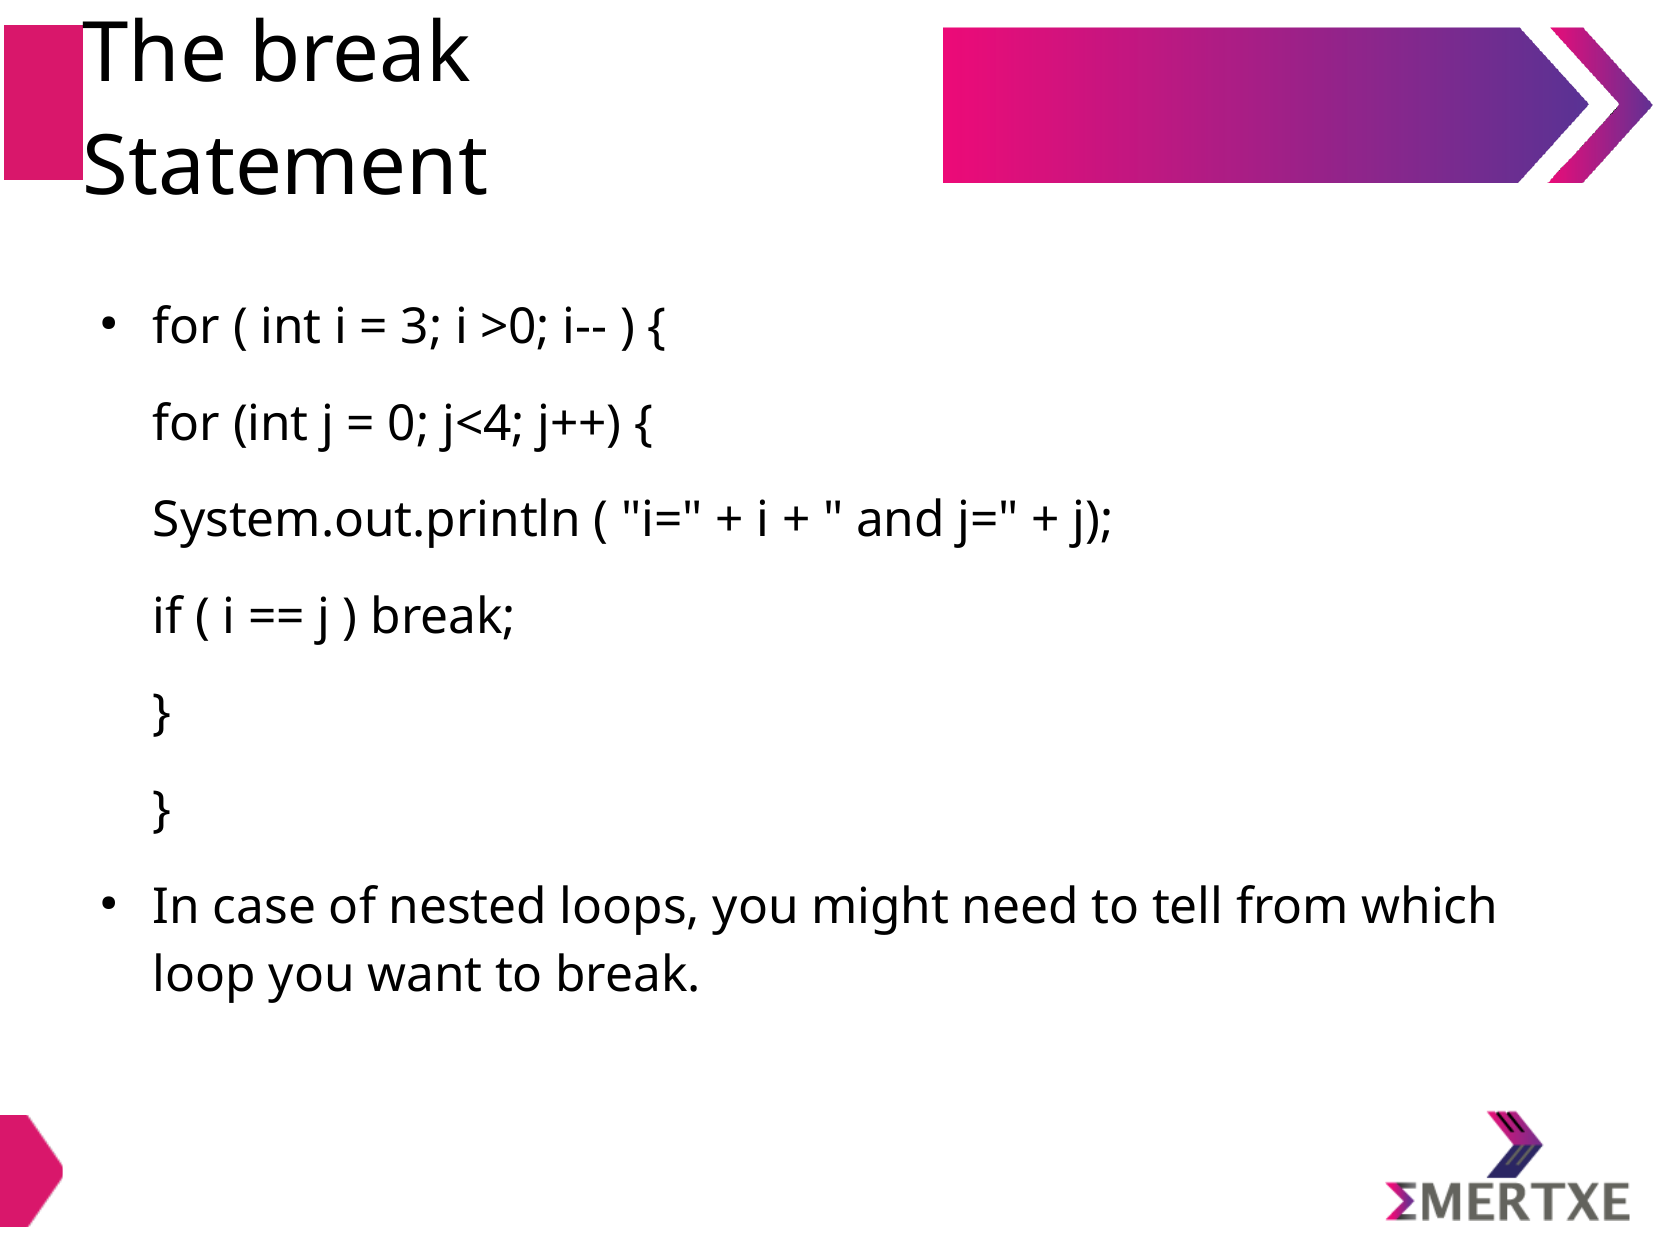

# The break Statement
for ( int i = 3; i >0; i-- ) {
for (int j = 0; j<4; j++) {
System.out.println ( "i=" + i + " and j=" + j);
if ( i == j ) break;
}
}
In case of nested loops, you might need to tell from which loop you want to break.